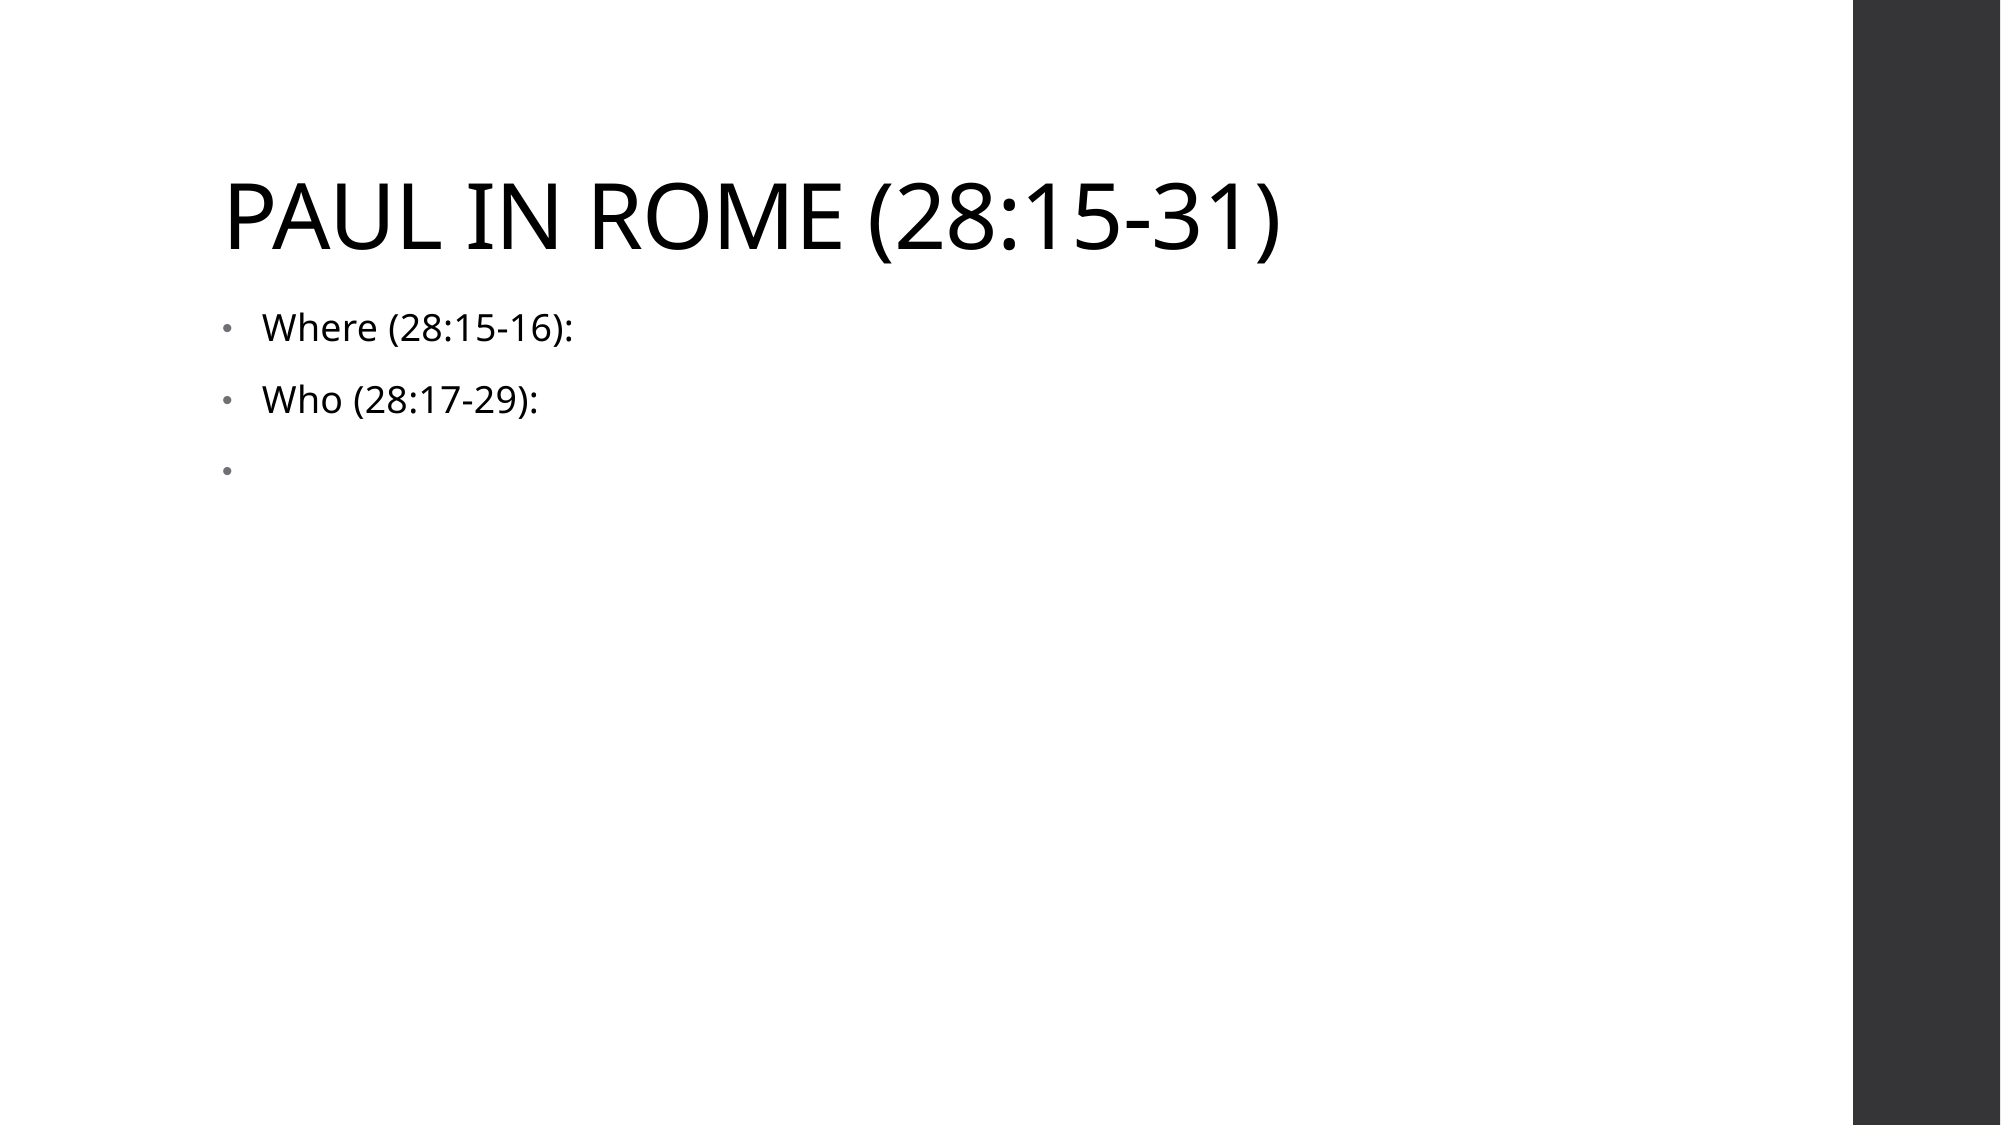

# PAUL IN ROME (28:15-31)
 Where (28:15-16):
 Who (28:17-29):